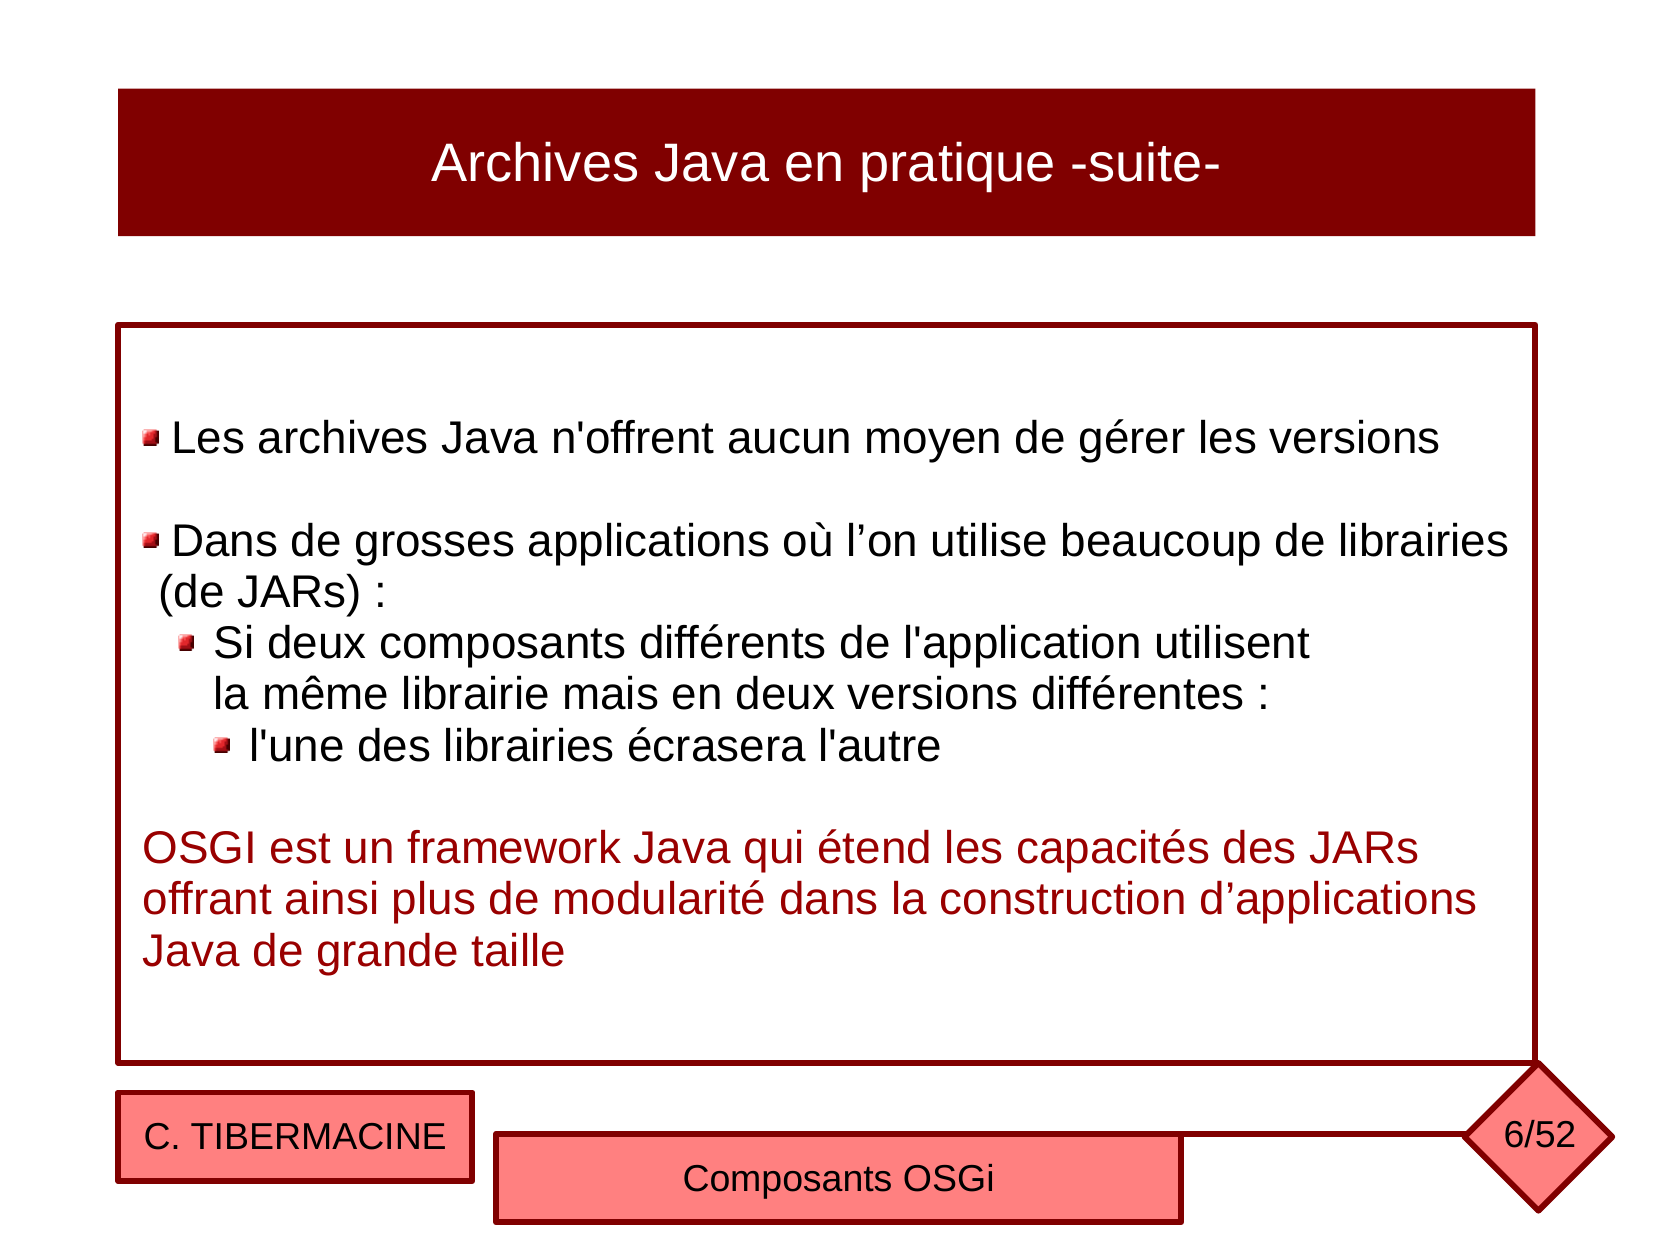

Archives Java en pratique -suite-
 Les archives Java n'offrent aucun moyen de gérer les versions
 Dans de grosses applications où l’on utilise beaucoup de librairies
(de JARs) :
Si deux composants différents de l'application utilisent
la même librairie mais en deux versions différentes :
l'une des librairies écrasera l'autre
OSGI est un framework Java qui étend les capacités des JARs
offrant ainsi plus de modularité dans la construction d’applications
Java de grande taille
C. TIBERMACINE
Composants OSGi